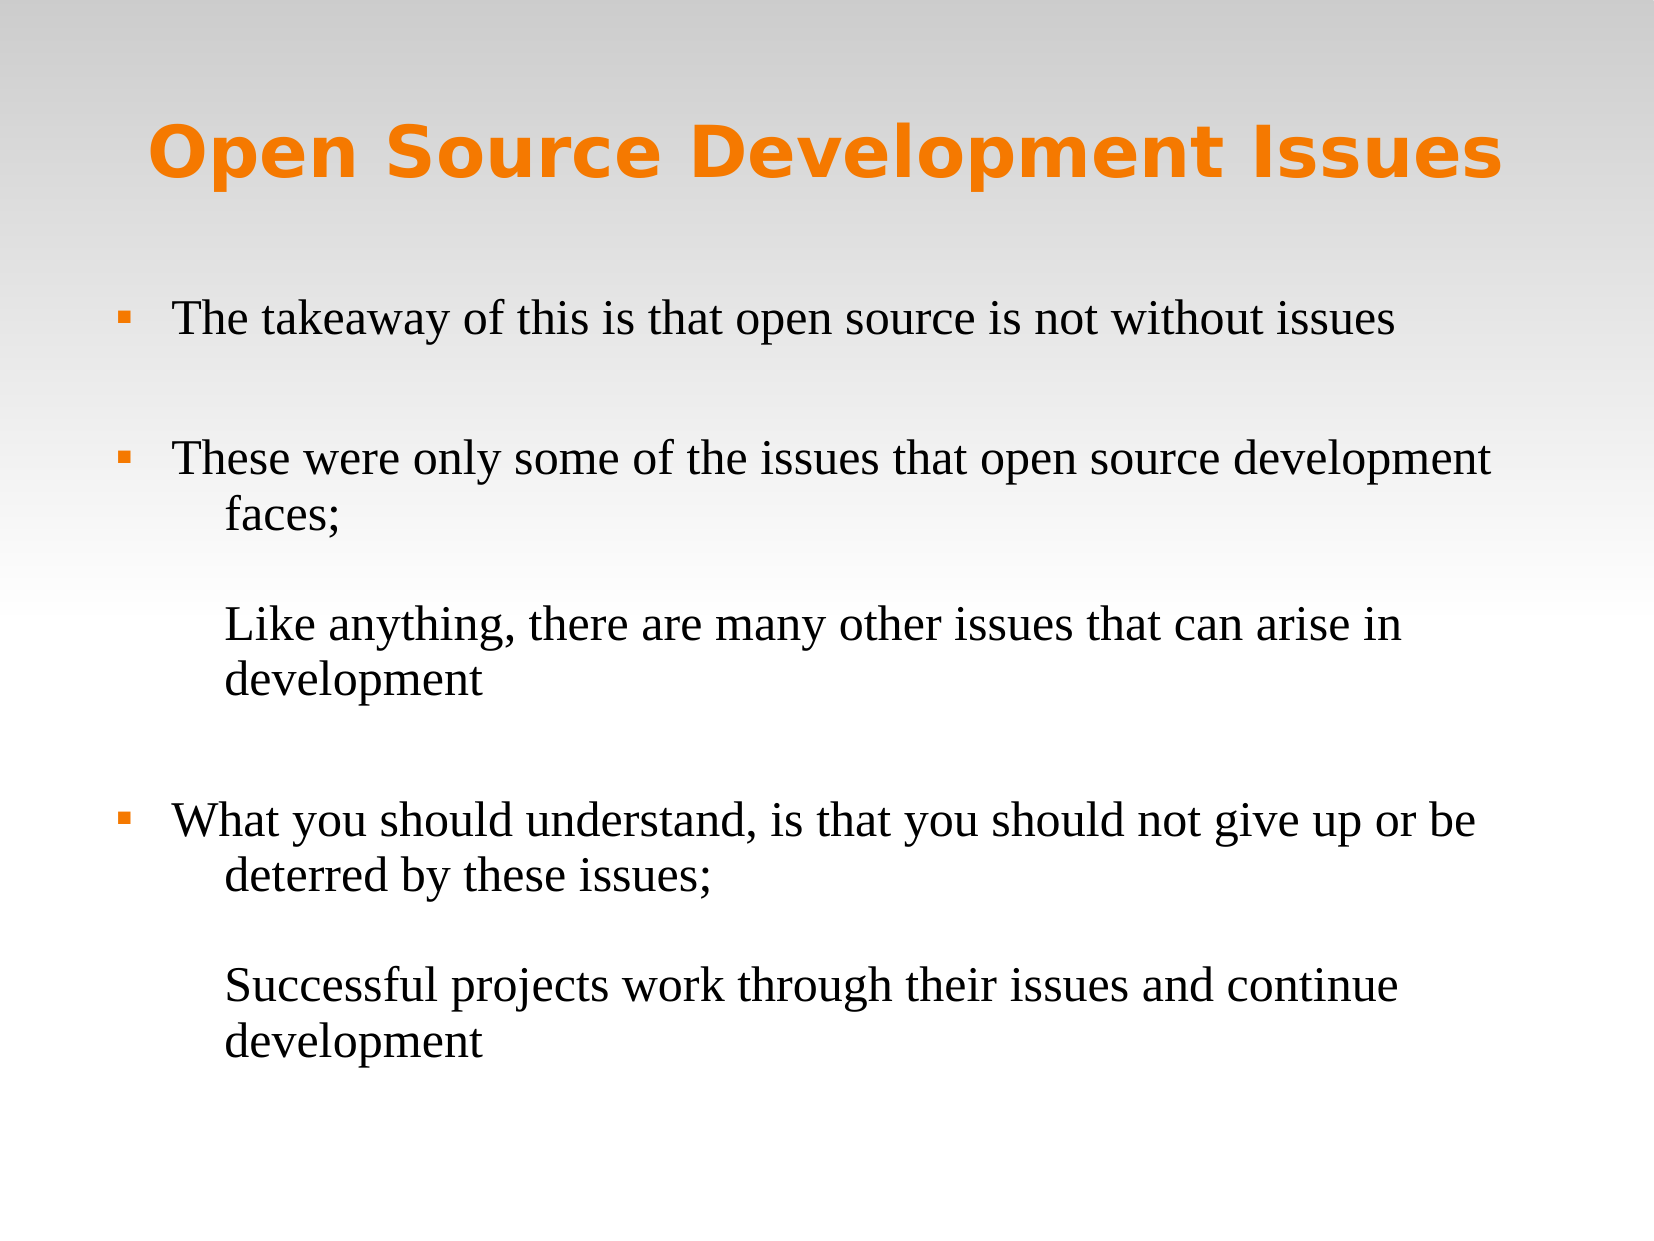

# Open Source Development Issues
The takeaway of this is that open source is not without issues
These were only some of the issues that open source development faces;
Like anything, there are many other issues that can arise in development
What you should understand, is that you should not give up or be deterred by these issues;
Successful projects work through their issues and continue development